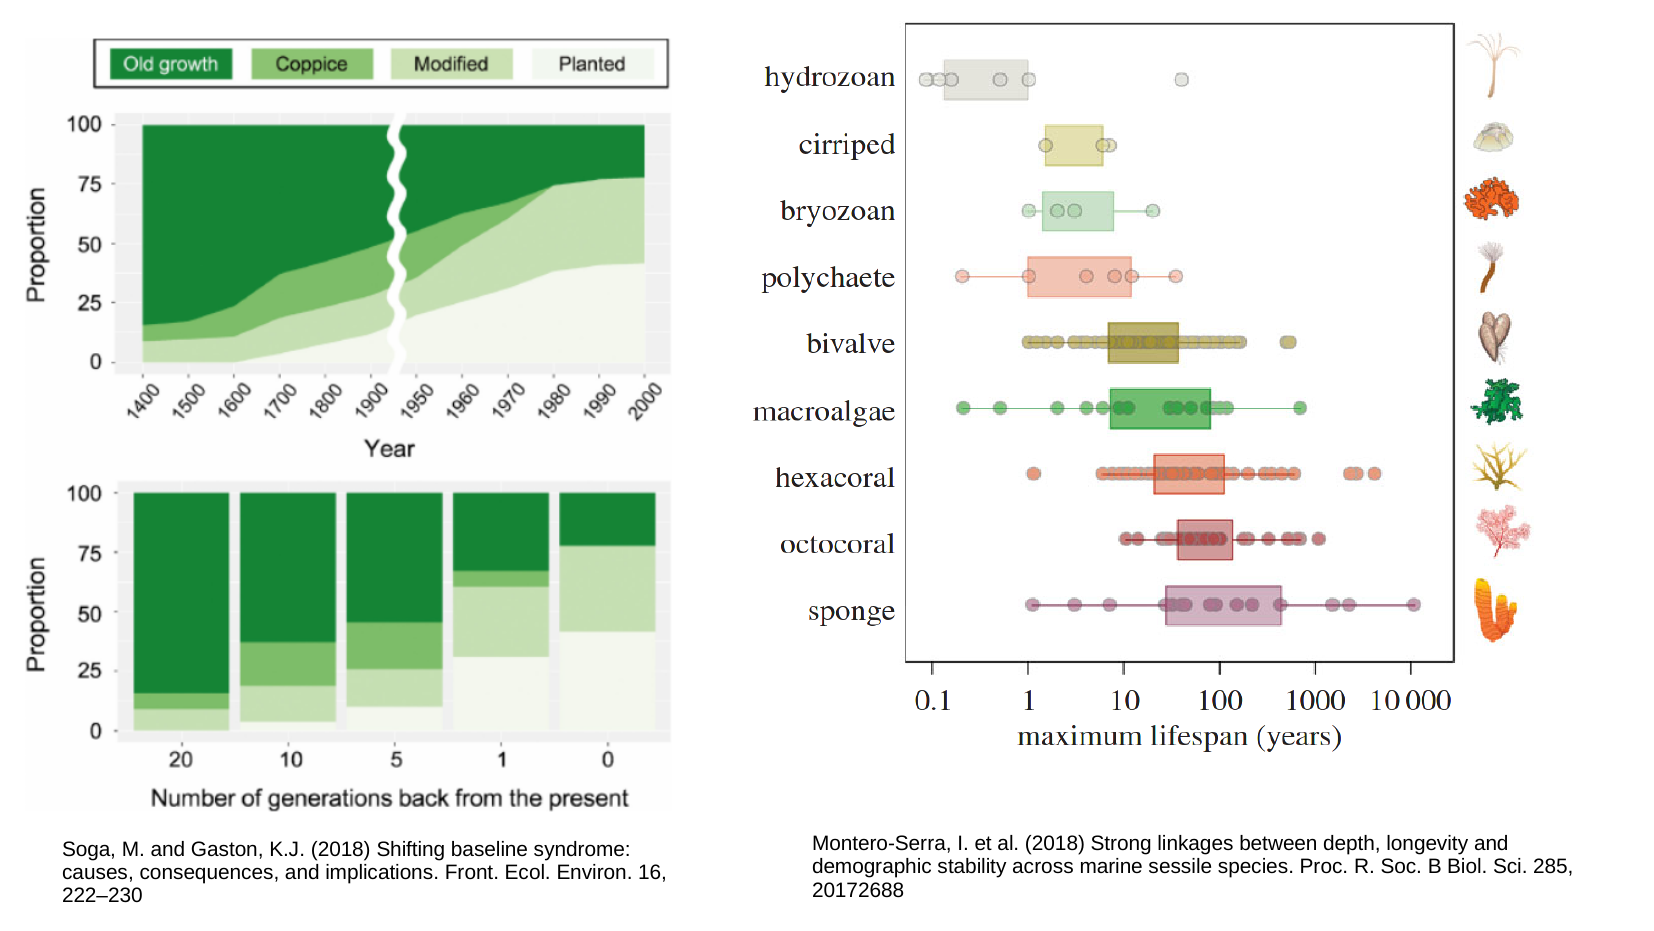

Montero-Serra, I. et al. (2018) Strong linkages between depth, longevity and demographic stability across marine sessile species. Proc. R. Soc. B Biol. Sci. 285, 20172688
Soga, M. and Gaston, K.J. (2018) Shifting baseline syndrome: causes, consequences, and implications. Front. Ecol. Environ. 16, 222–230